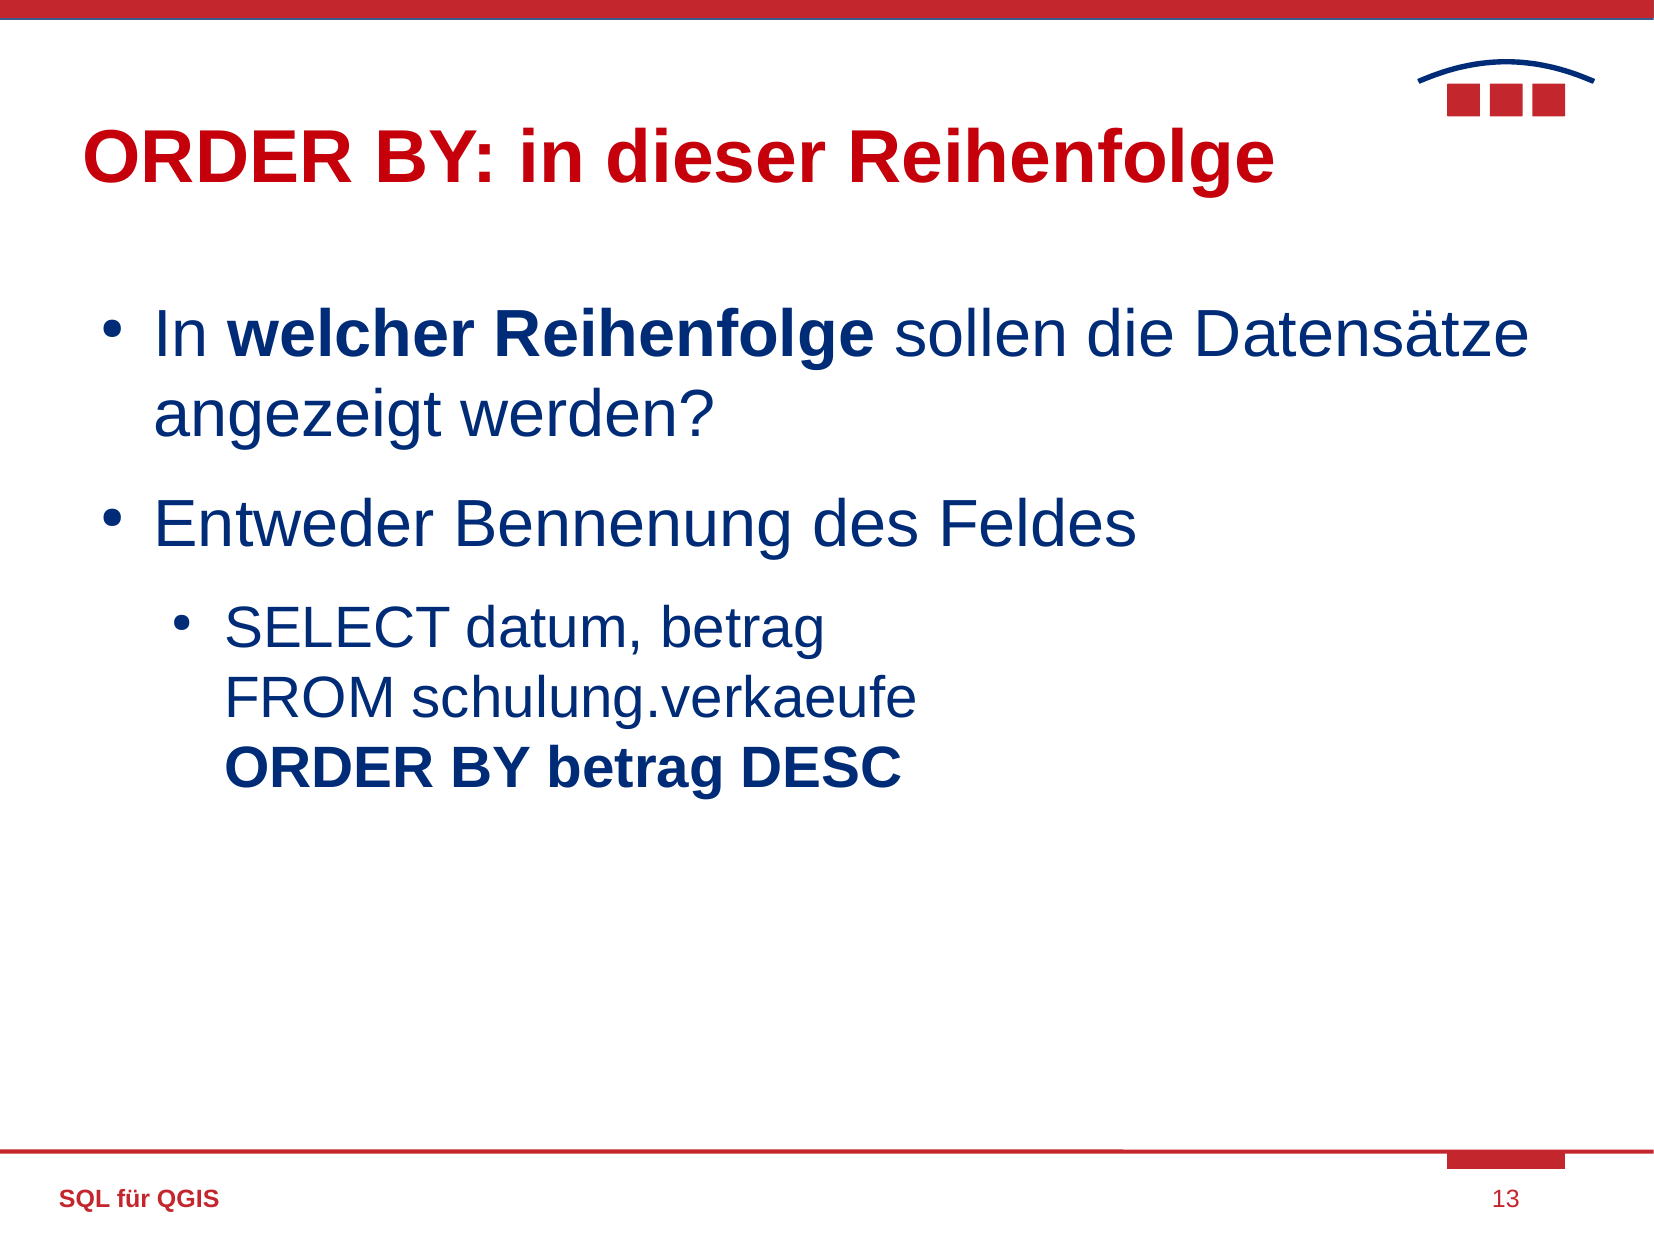

# ORDER BY: in dieser Reihenfolge
In welcher Reihenfolge sollen die Datensätze angezeigt werden?
Entweder Bennenung des Feldes
SELECT datum, betrag
FROM schulung.verkaeufe
ORDER BY betrag DESC